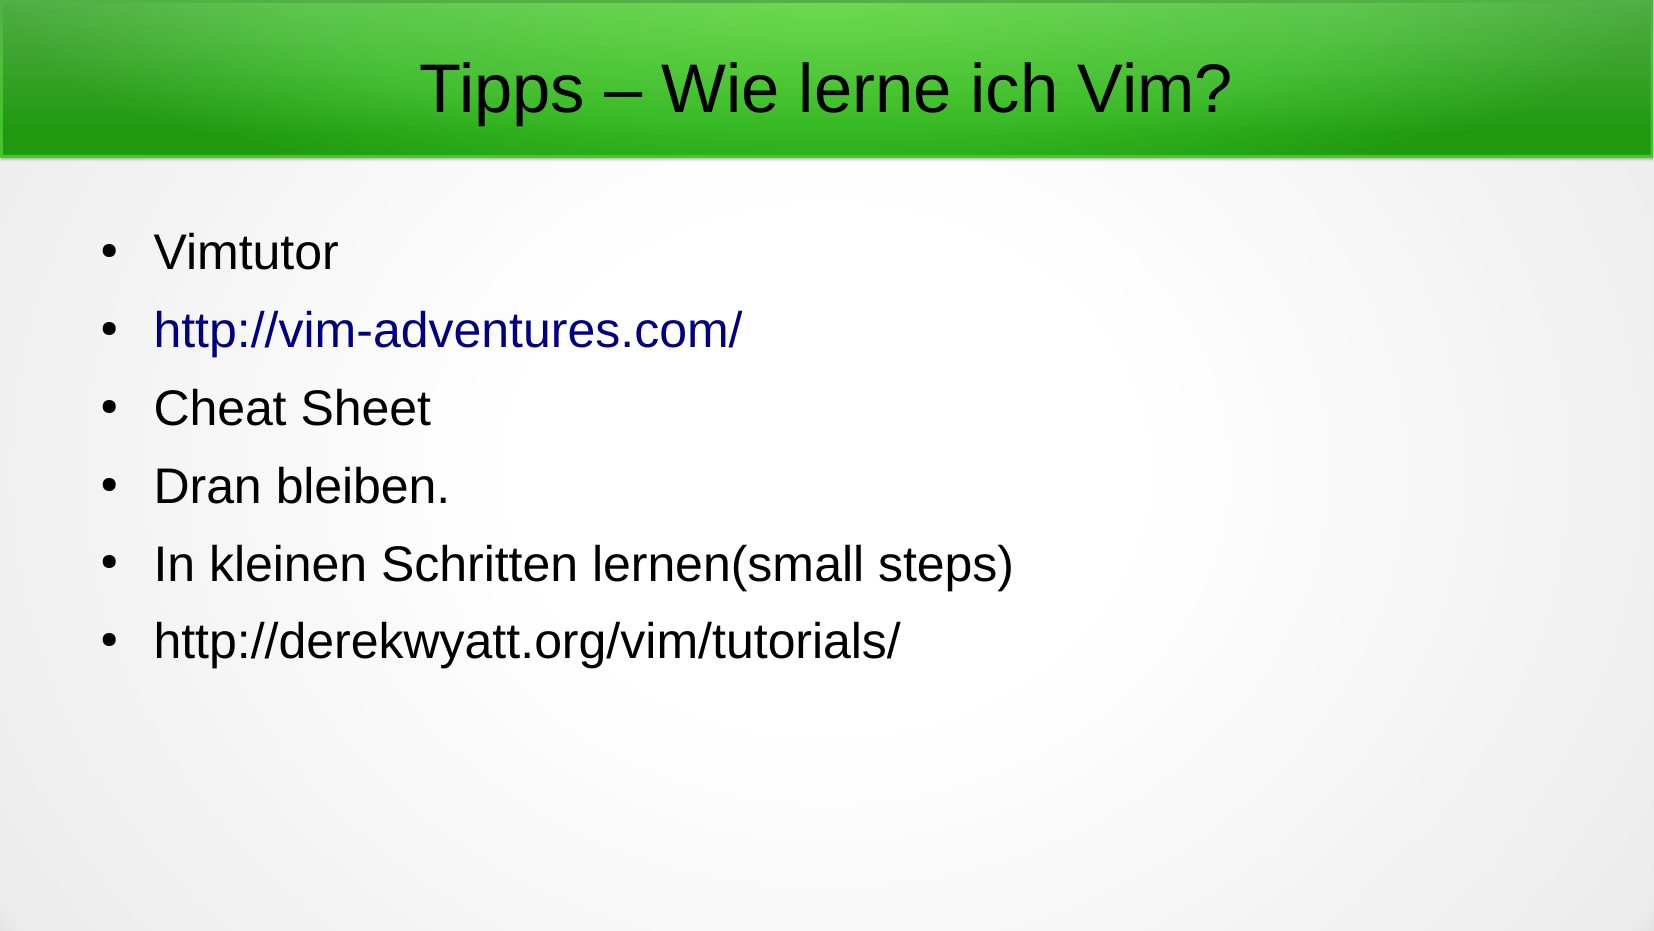

# Tipps – Wie lerne ich Vim?
Vimtutor
http://vim-adventures.com/
Cheat Sheet
Dran bleiben.
In kleinen Schritten lernen(small steps)
http://derekwyatt.org/vim/tutorials/